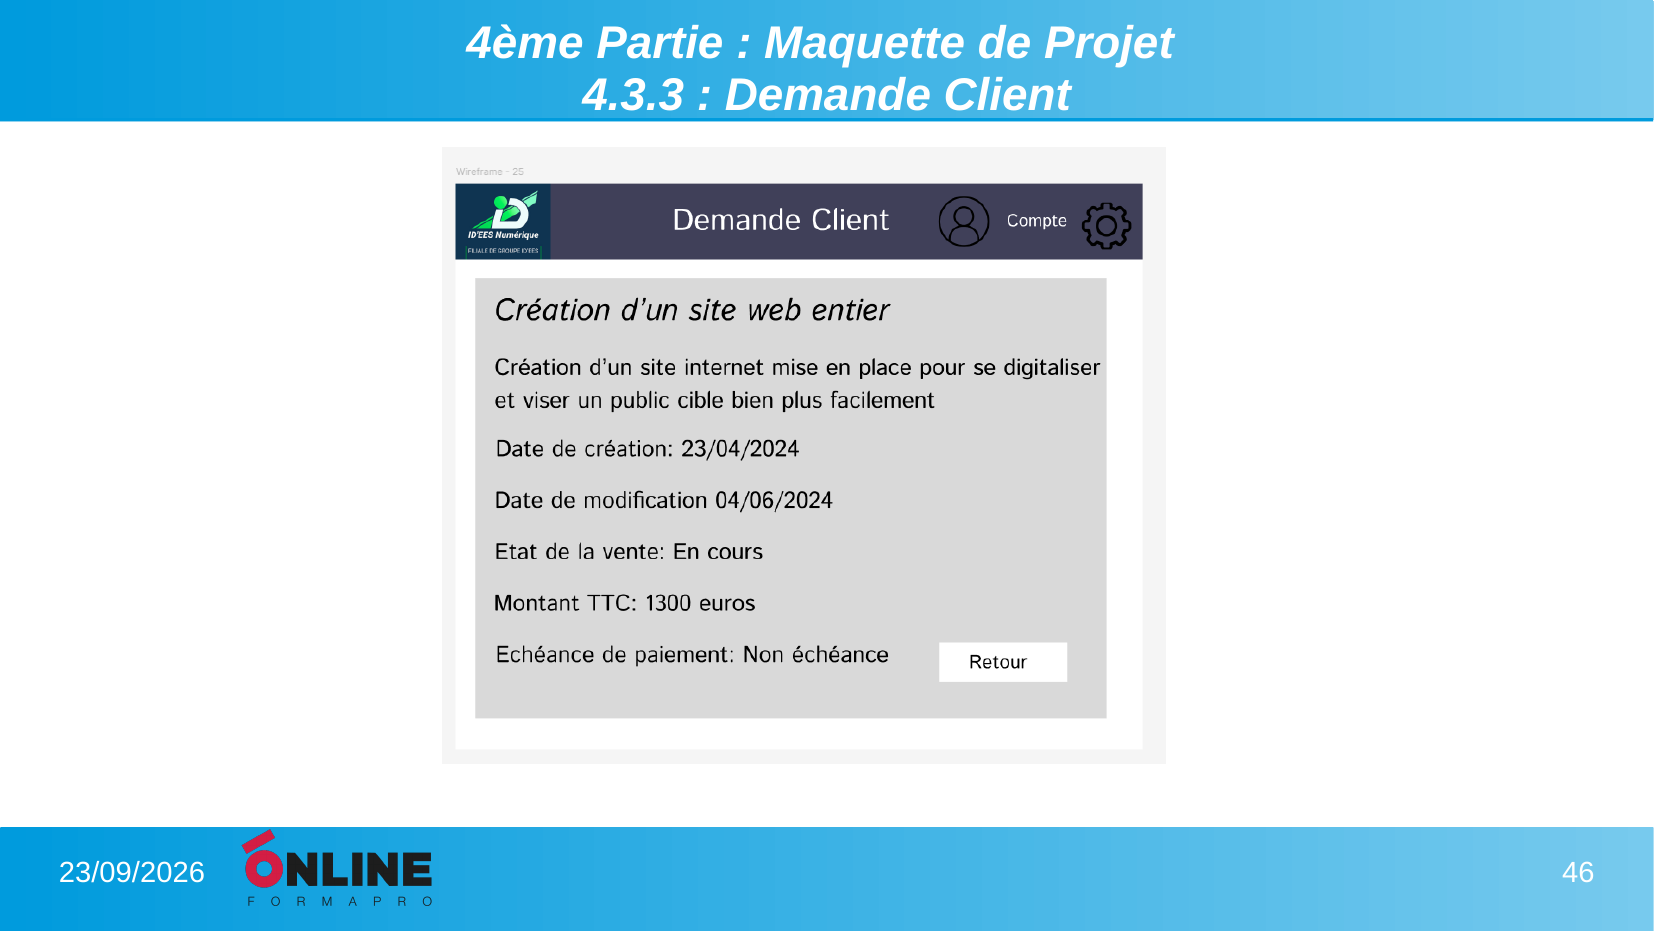

# 4ème Partie : Maquette de Projet 4.3.3 : Demande Client
46